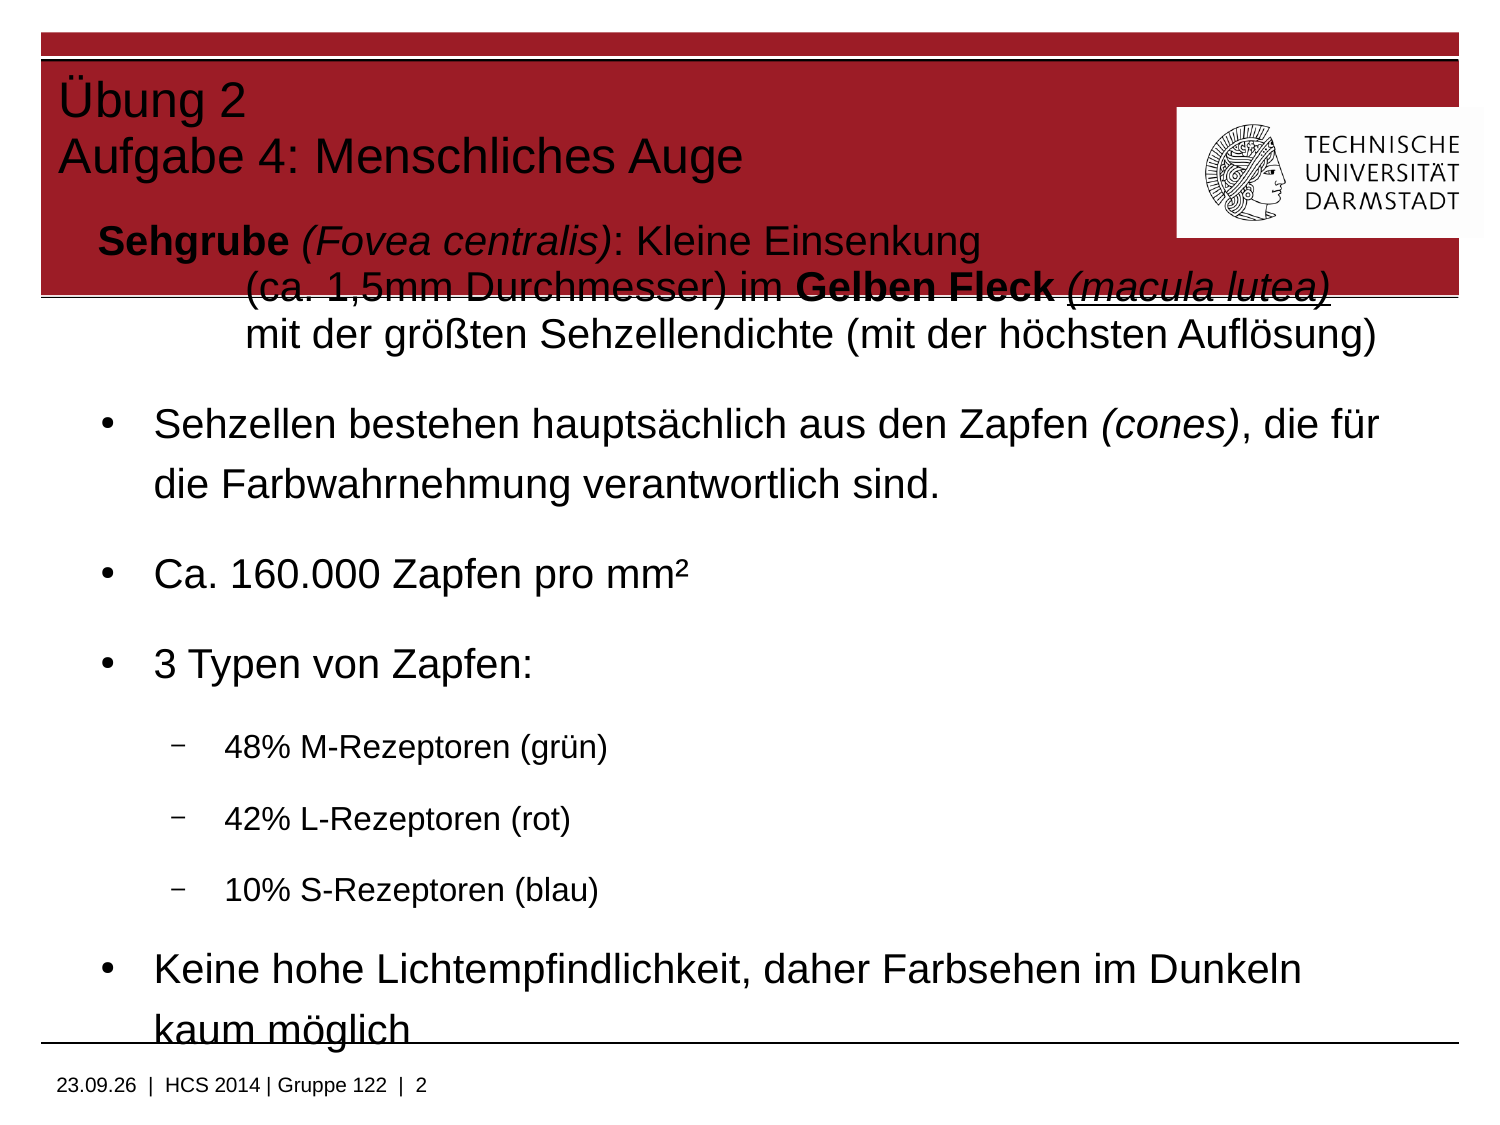

# Übung 2 Aufgabe 4: Menschliches Auge
Sehgrube (Fovea centralis): Kleine Einsenkung
 		(ca. 1,5mm Durchmesser) im Gelben Fleck (macula lutea)
 	 	mit der größten Sehzellendichte (mit der höchsten Auflösung)
Sehzellen bestehen hauptsächlich aus den Zapfen (cones), die für die Farbwahrnehmung verantwortlich sind.
Ca. 160.000 Zapfen pro mm²
3 Typen von Zapfen:
48% M-Rezeptoren (grün)
42% L-Rezeptoren (rot)
10% S-Rezeptoren (blau)
Keine hohe Lichtempfindlichkeit, daher Farbsehen im Dunkeln kaum möglich